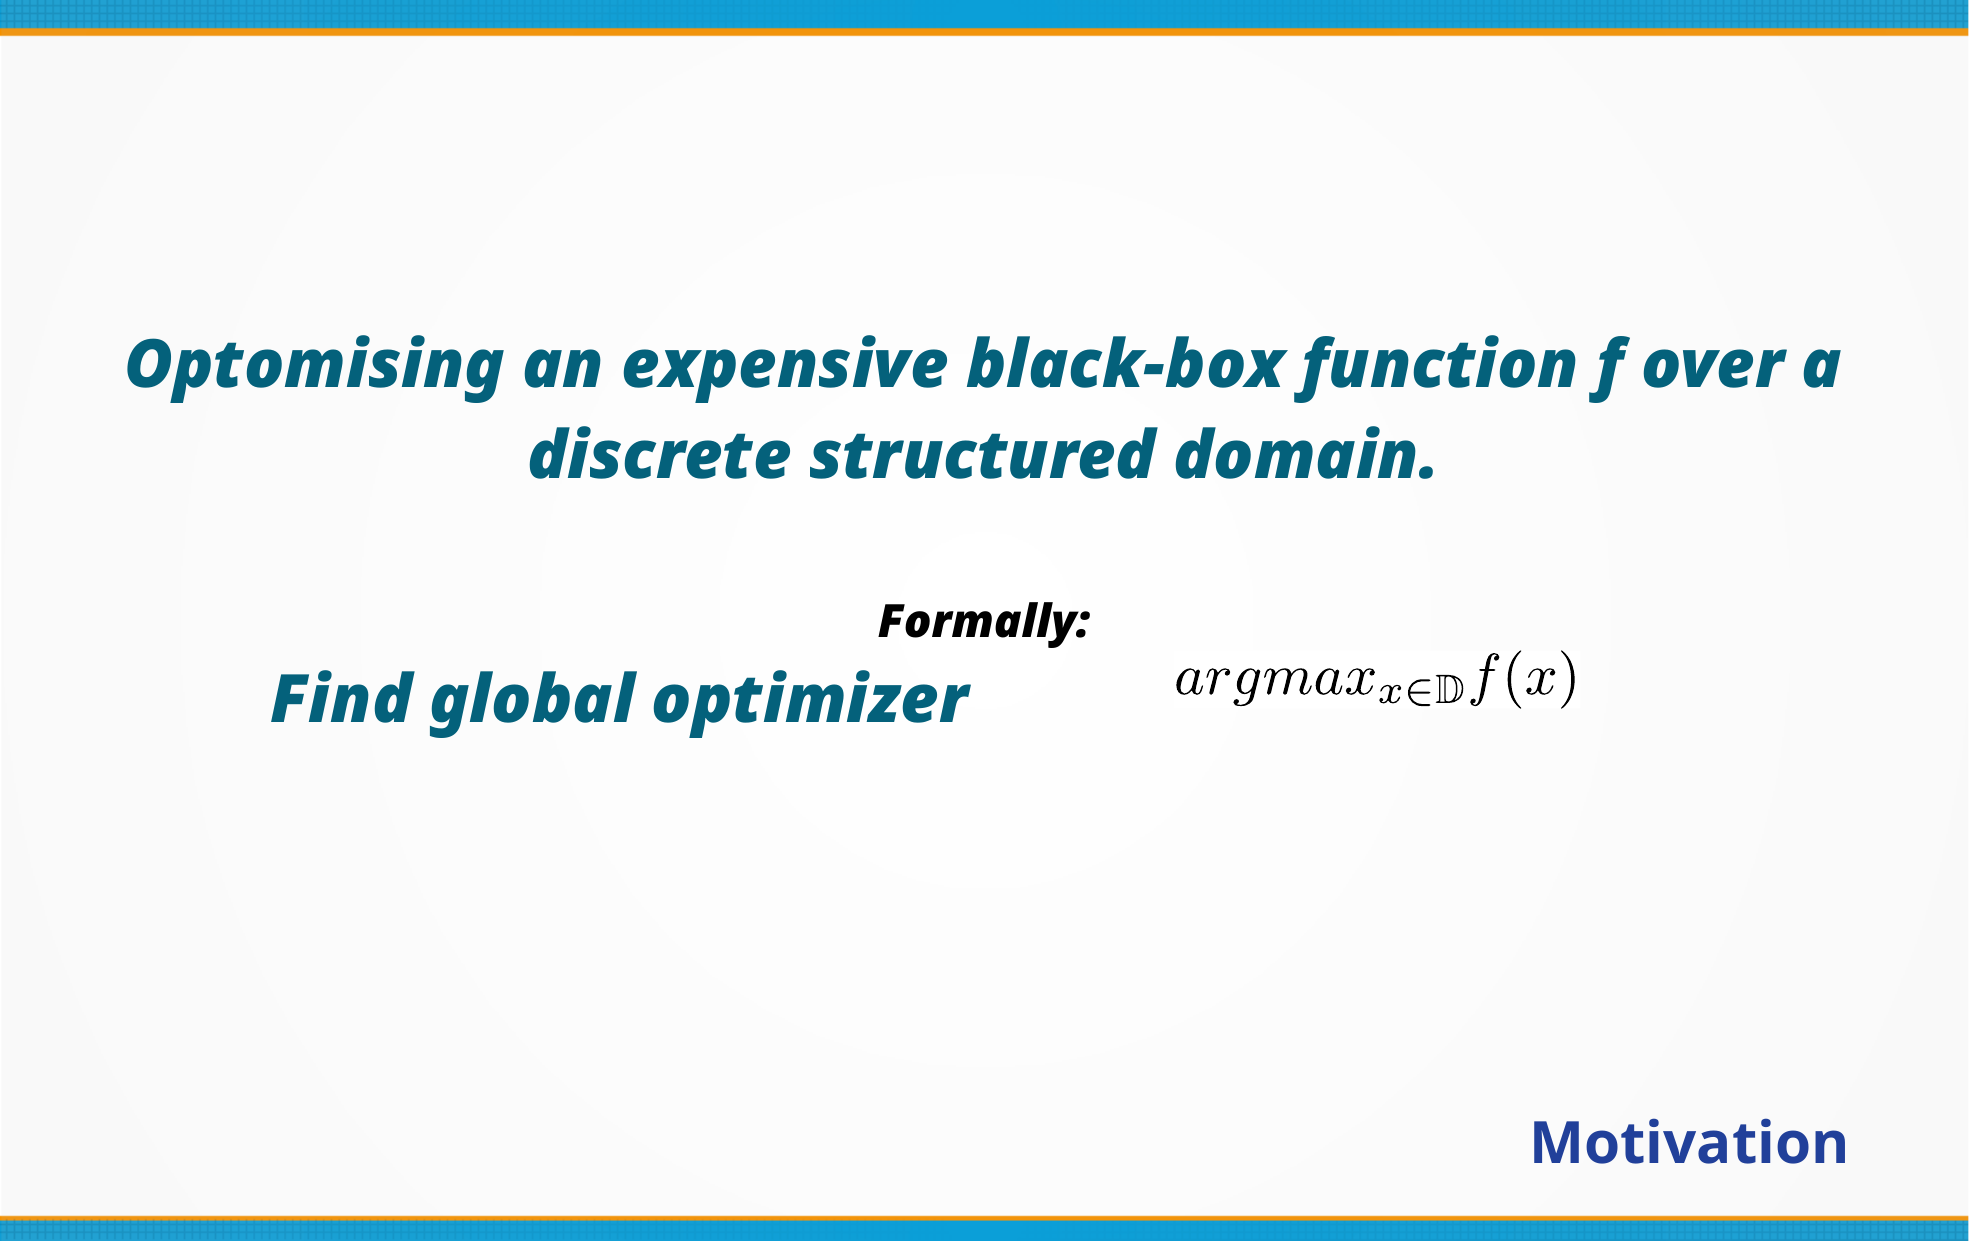

# Optomising an expensive black-box function f over a discrete structured domain.
Formally:
 Find global optimizer
Motivation